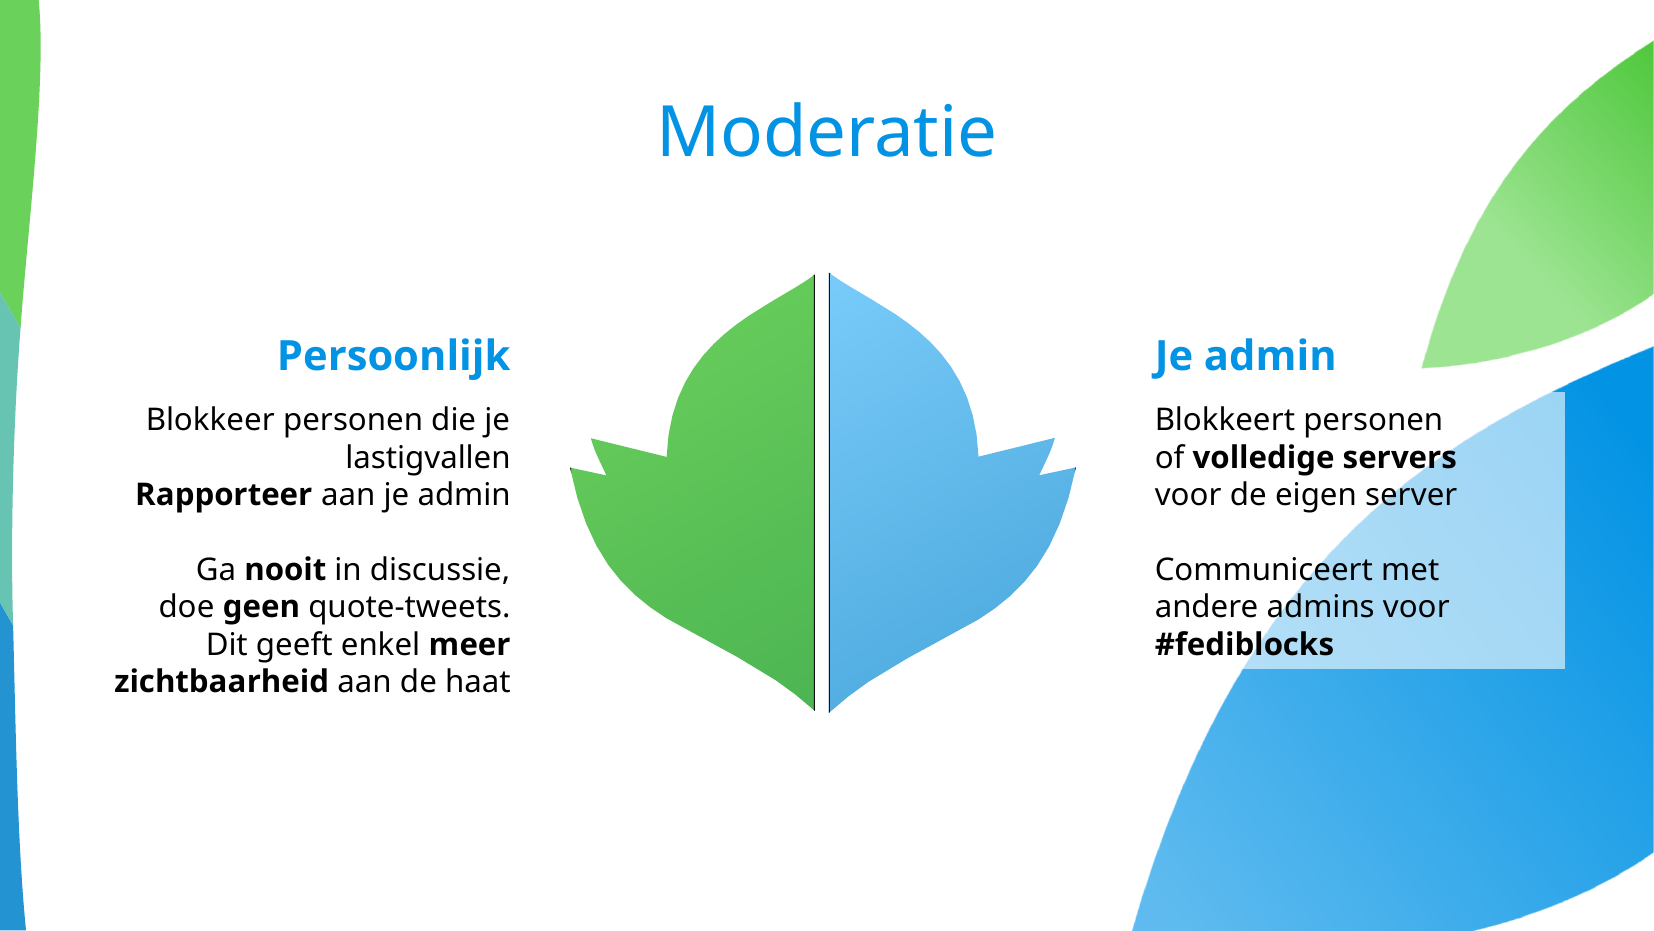

Moderatie
Persoonlijk
Je admin
Blokkeer personen die je lastigvallen
Rapporteer aan je admin
Ga nooit in discussie,
doe geen quote-tweets.
Dit geeft enkel meer zichtbaarheid aan de haat
Blokkeert personen
of volledige servers
voor de eigen server
Communiceert met andere admins voor
#fediblocks